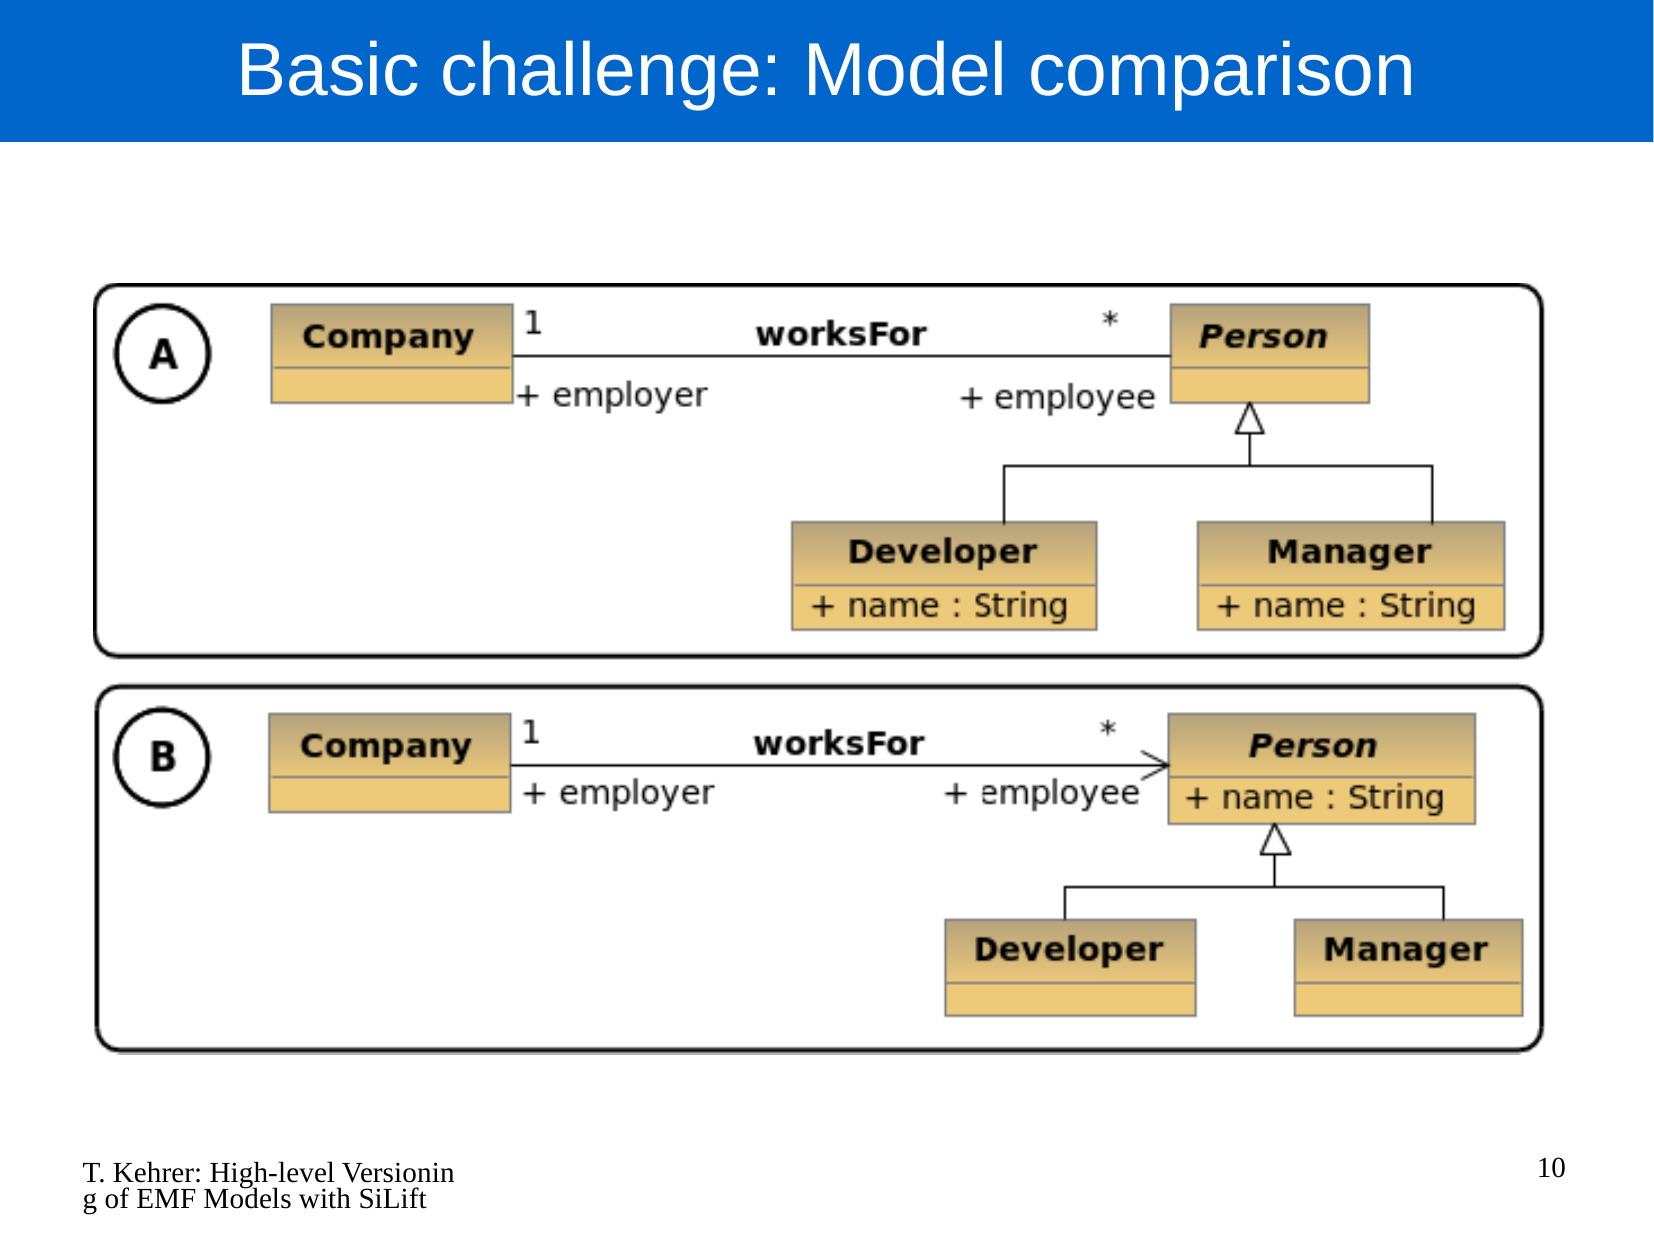

# Basic challenge: Model comparison
10
T. Kehrer: High-level Versioning of EMF Models with SiLift